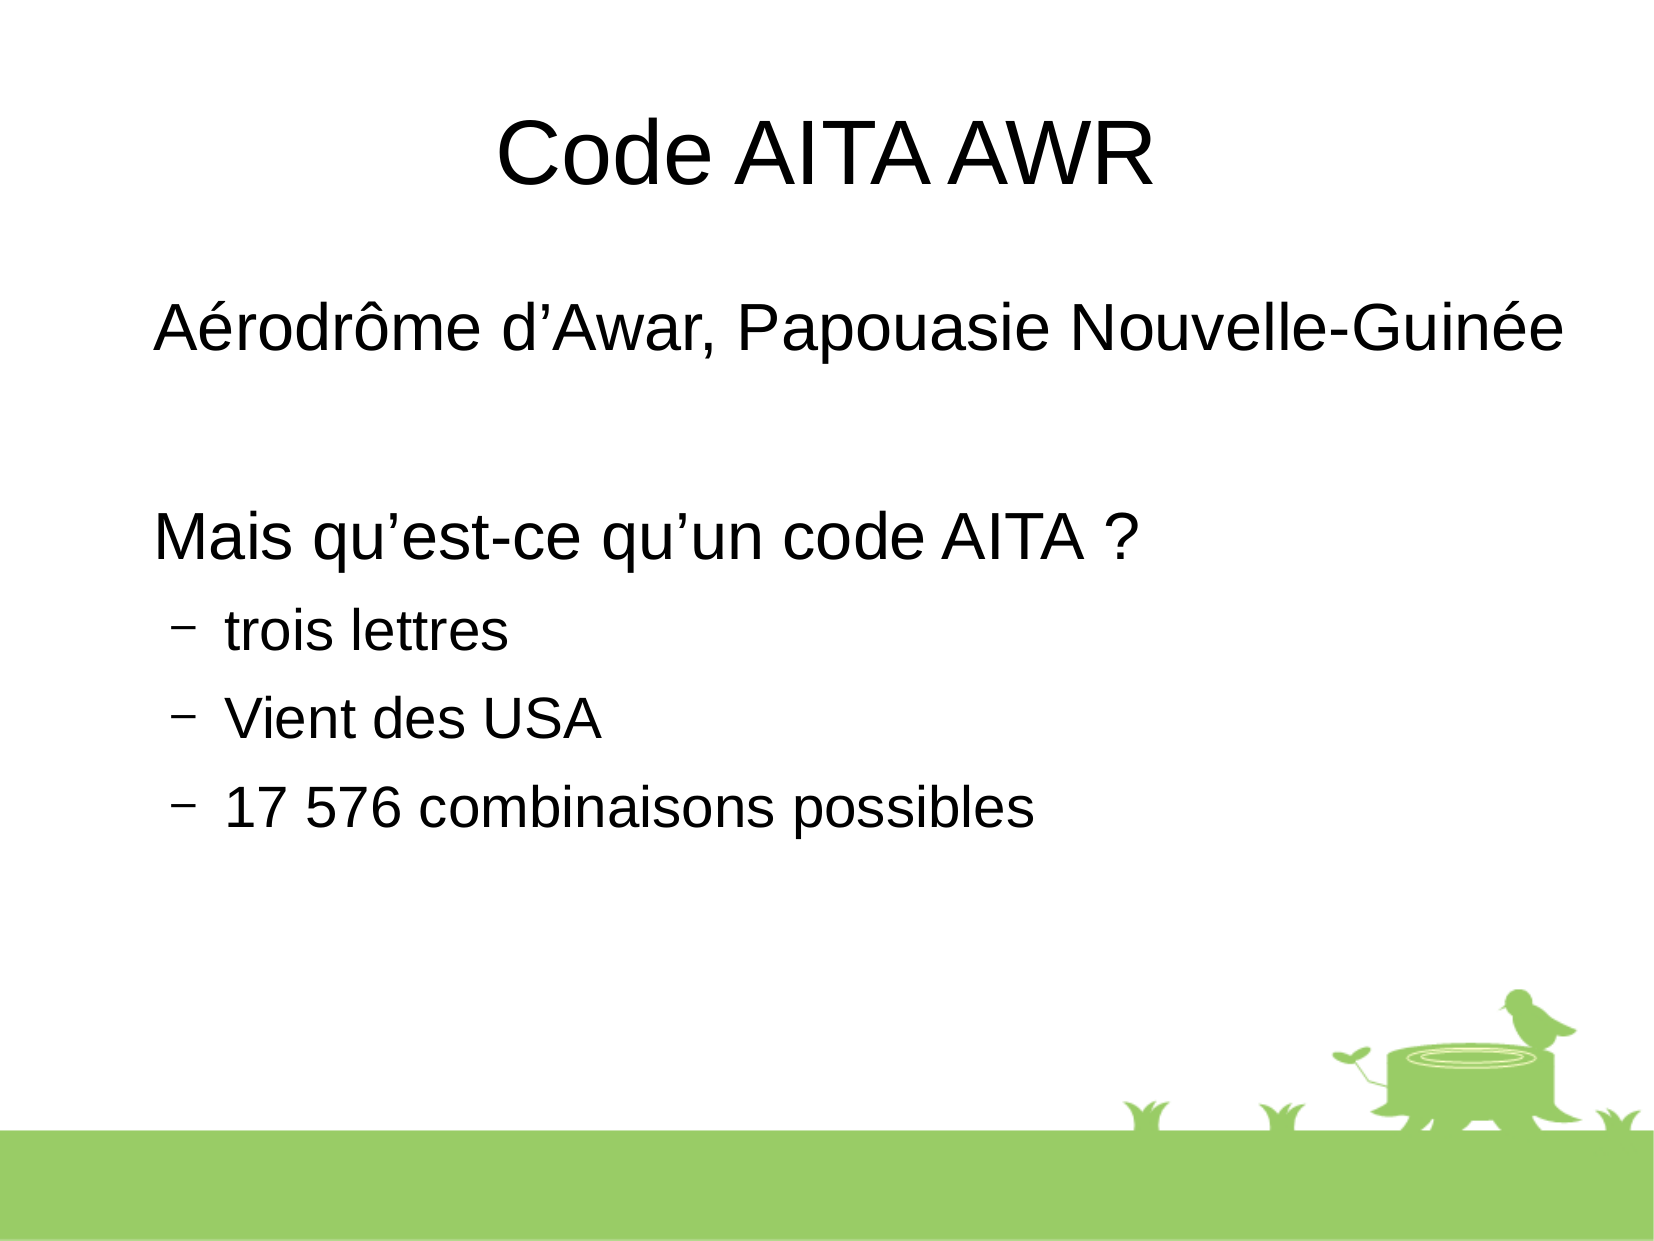

# Code AITA AWR
Aérodrôme d’Awar, Papouasie Nouvelle-Guinée
Mais qu’est-ce qu’un code AITA ?
trois lettres
Vient des USA
17 576 combinaisons possibles